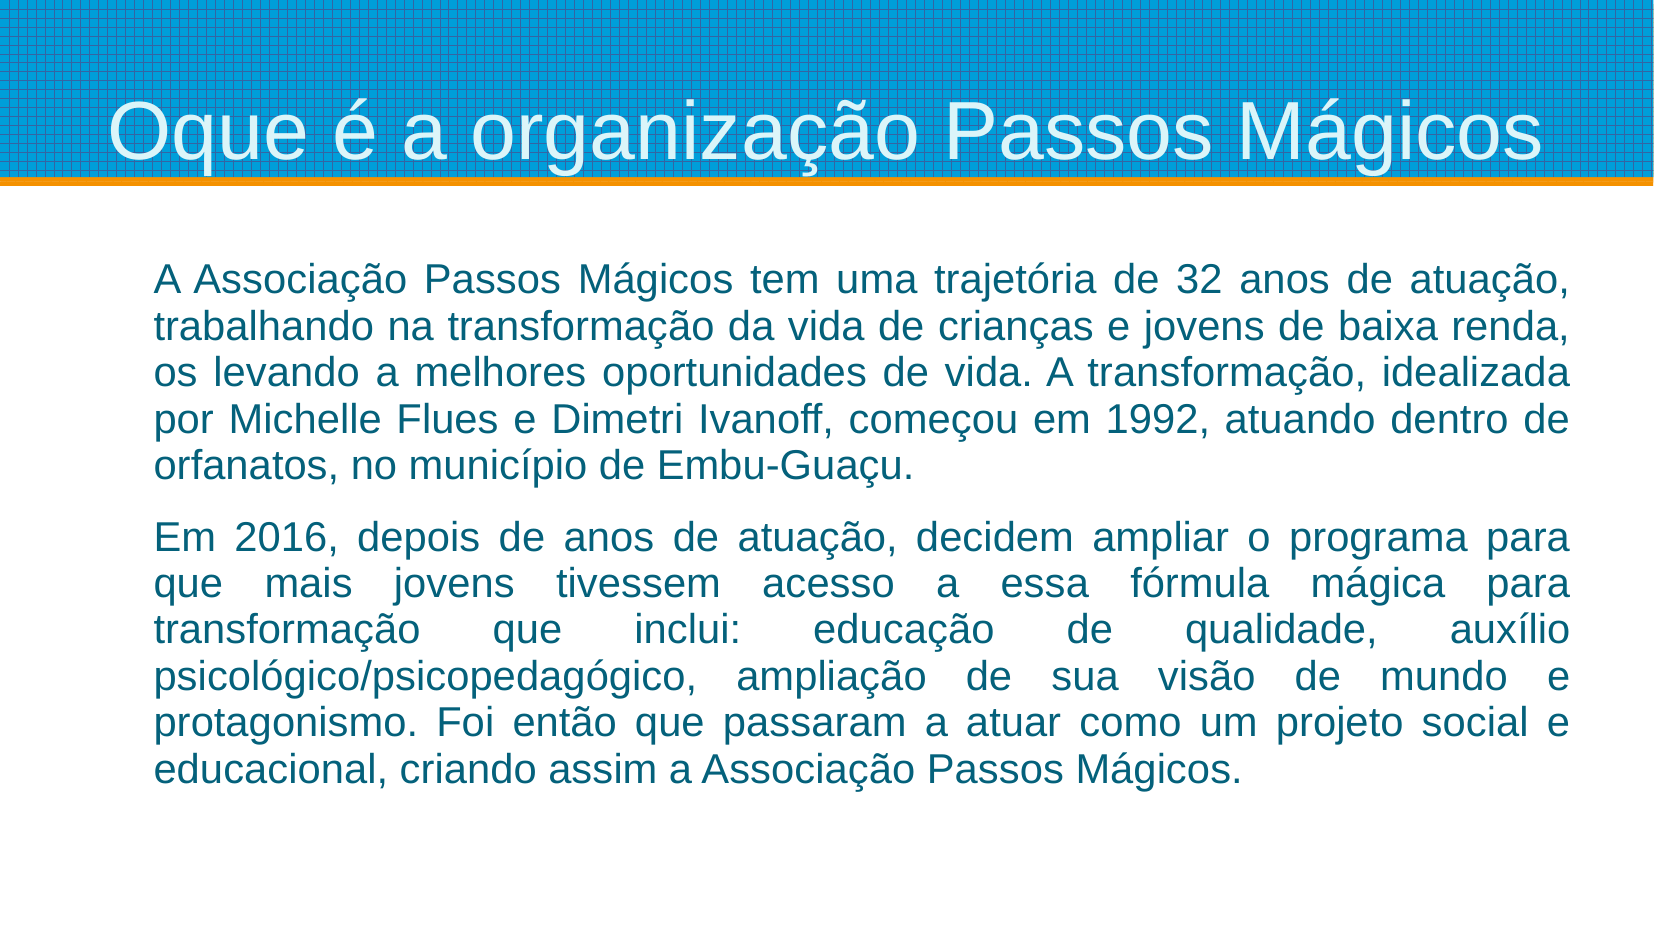

# Oque é a organização Passos Mágicos
A Associação Passos Mágicos tem uma trajetória de 32 anos de atuação, trabalhando na transformação da vida de crianças e jovens de baixa renda, os levando a melhores oportunidades de vida. A transformação, idealizada por Michelle Flues e Dimetri Ivanoff, começou em 1992, atuando dentro de orfanatos, no município de Embu-Guaçu.
Em 2016, depois de anos de atuação, decidem ampliar o programa para que mais jovens tivessem acesso a essa fórmula mágica para transformação que inclui: educação de qualidade, auxílio psicológico/psicopedagógico, ampliação de sua visão de mundo e protagonismo. Foi então que passaram a atuar como um projeto social e educacional, criando assim a Associação Passos Mágicos.